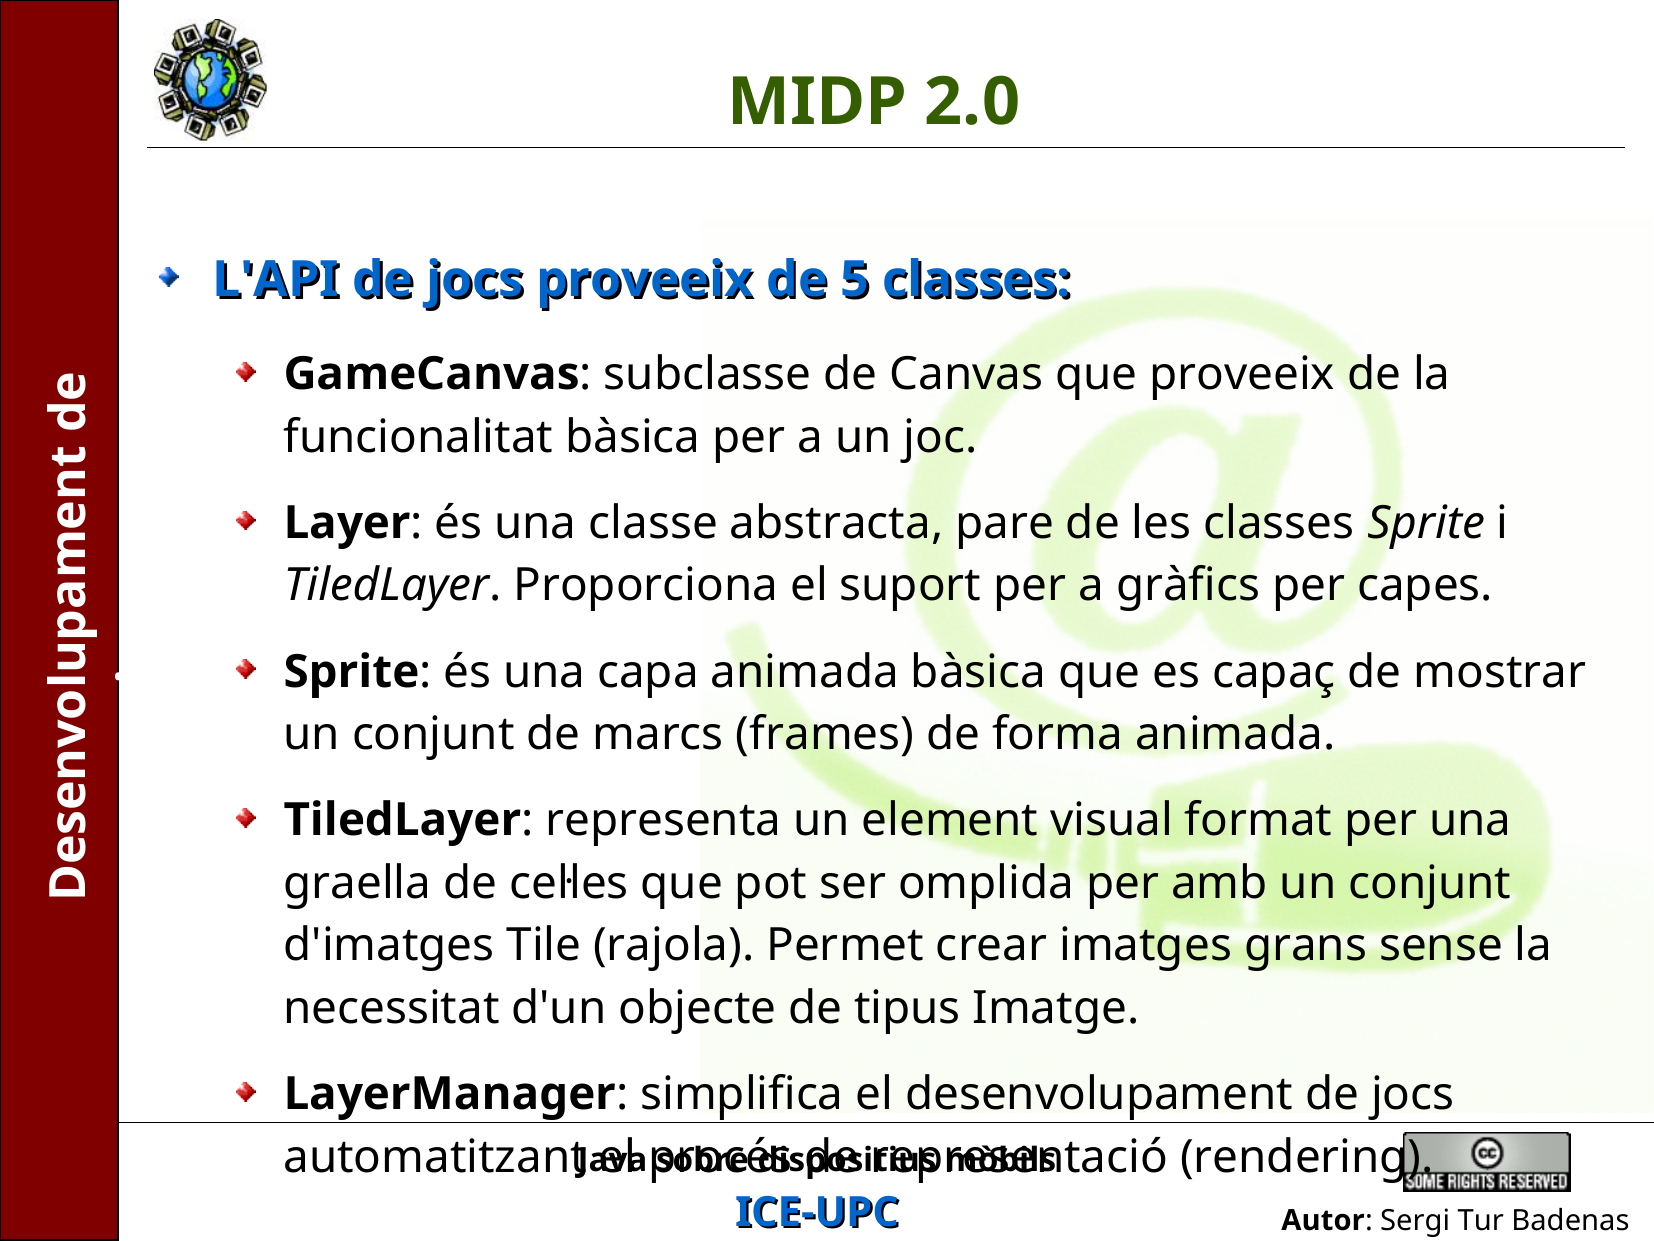

# MIDP 2.0
L'API de jocs proveeix de 5 classes:
GameCanvas: subclasse de Canvas que proveeix de la funcionalitat bàsica per a un joc.
Layer: és una classe abstracta, pare de les classes Sprite i TiledLayer. Proporciona el suport per a gràfics per capes.
Sprite: és una capa animada bàsica que es capaç de mostrar un conjunt de marcs (frames) de forma animada.
TiledLayer: representa un element visual format per una graella de cel·les que pot ser omplida per amb un conjunt d'imatges Tile (rajola). Permet crear imatges grans sense la necessitat d'un objecte de tipus Imatge.
LayerManager: simplifica el desenvolupament de jocs automatitzant el procés de representació (rendering).